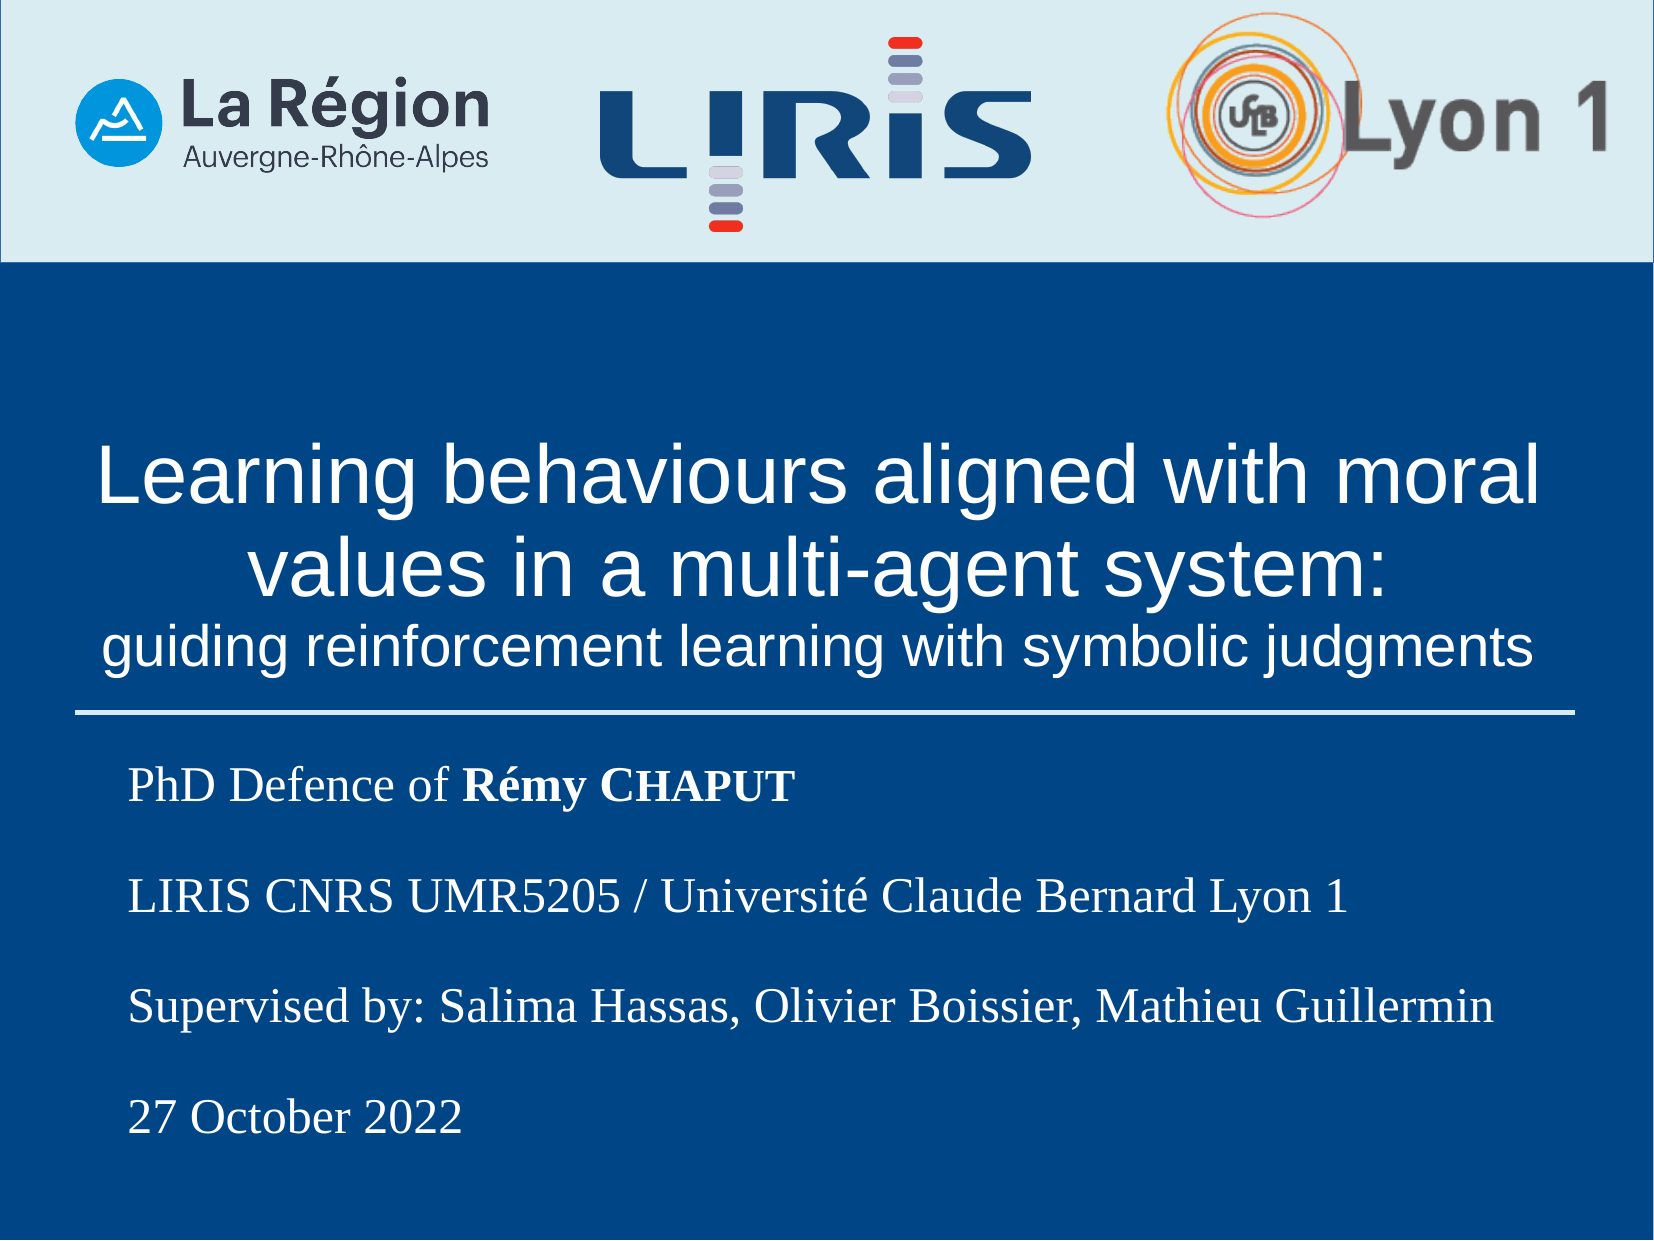

# Learning behaviours aligned with moral values in a multi-agent system: guiding reinforcement learning with symbolic judgments
PhD Defence of Rémy Chaput
LIRIS CNRS UMR5205 / Université Claude Bernard Lyon 1
Supervised by: Salima Hassas, Olivier Boissier, Mathieu Guillermin
27 October 2022